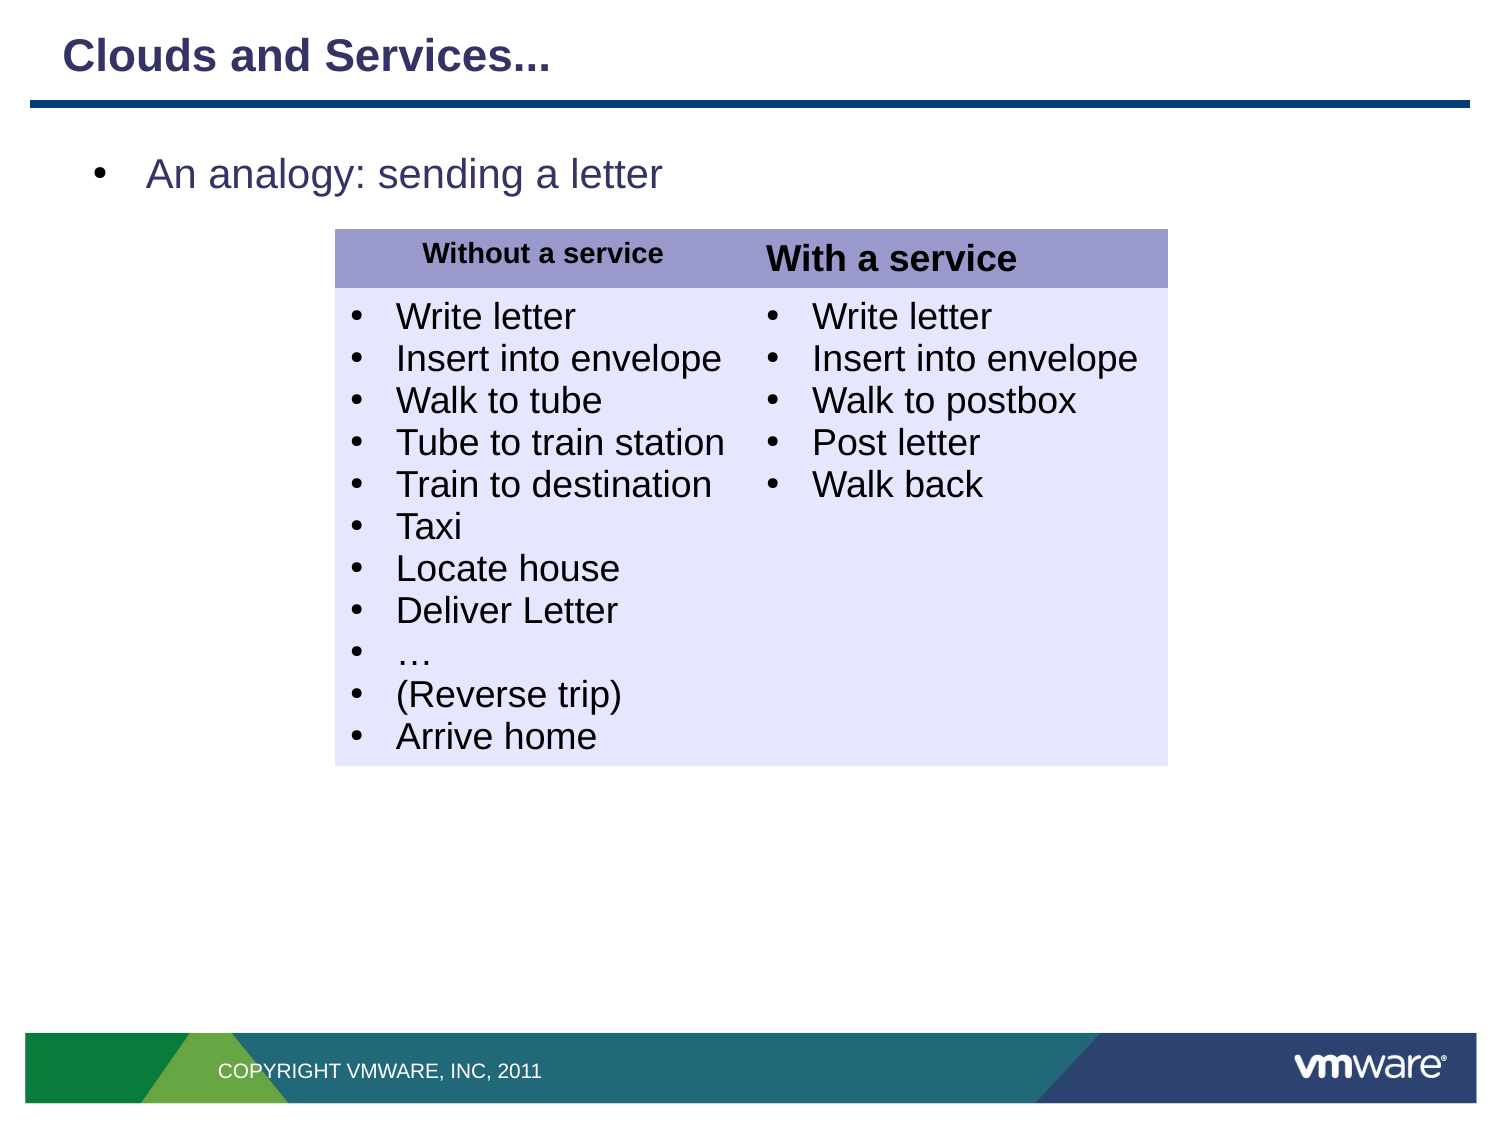

# Clouds and Services...
An analogy: sending a letter
| Without a service | With a service |
| --- | --- |
| Write letter Insert into envelope Walk to tube Tube to train station Train to destination Taxi Locate house Deliver Letter … (Reverse trip) Arrive home | Write letter Insert into envelope Walk to postbox Post letter Walk back |